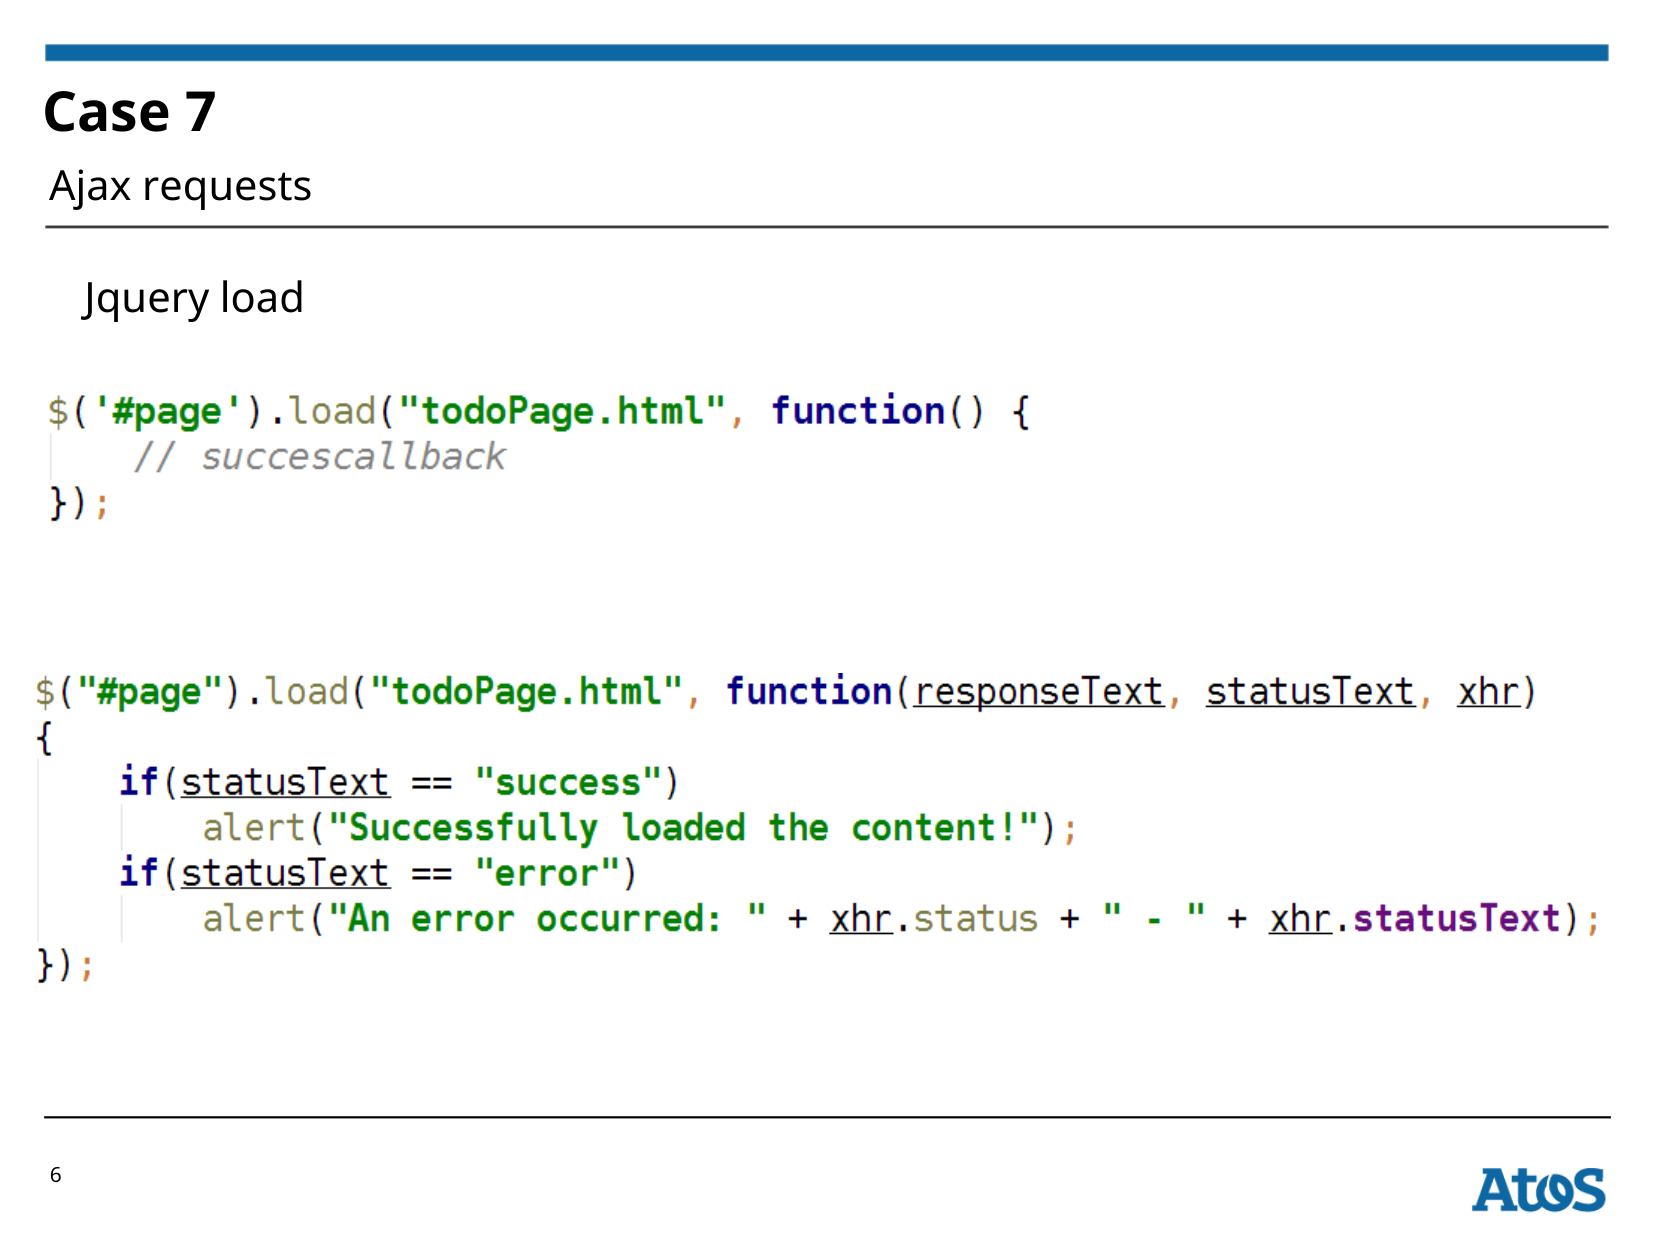

# Case 7
Ajax requests
Jquery load